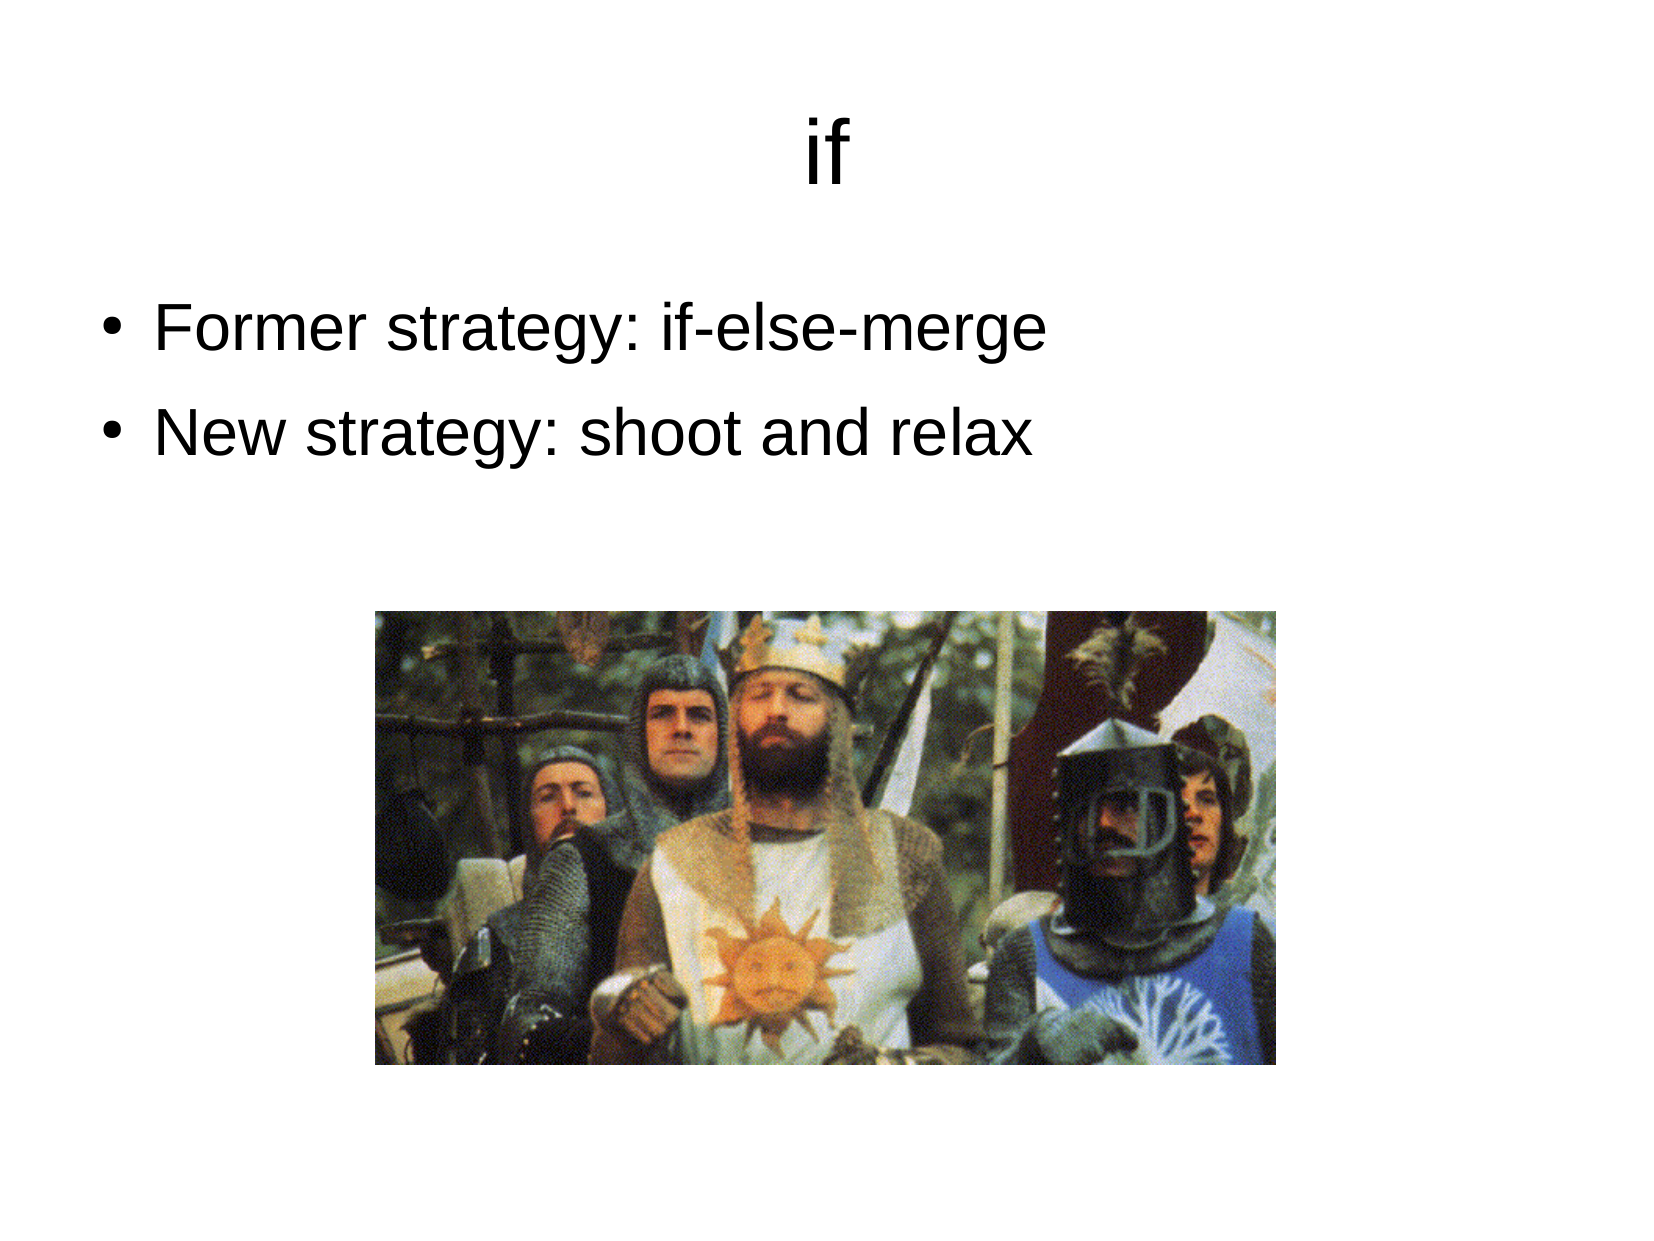

# if
Former strategy: if-else-merge
New strategy: shoot and relax